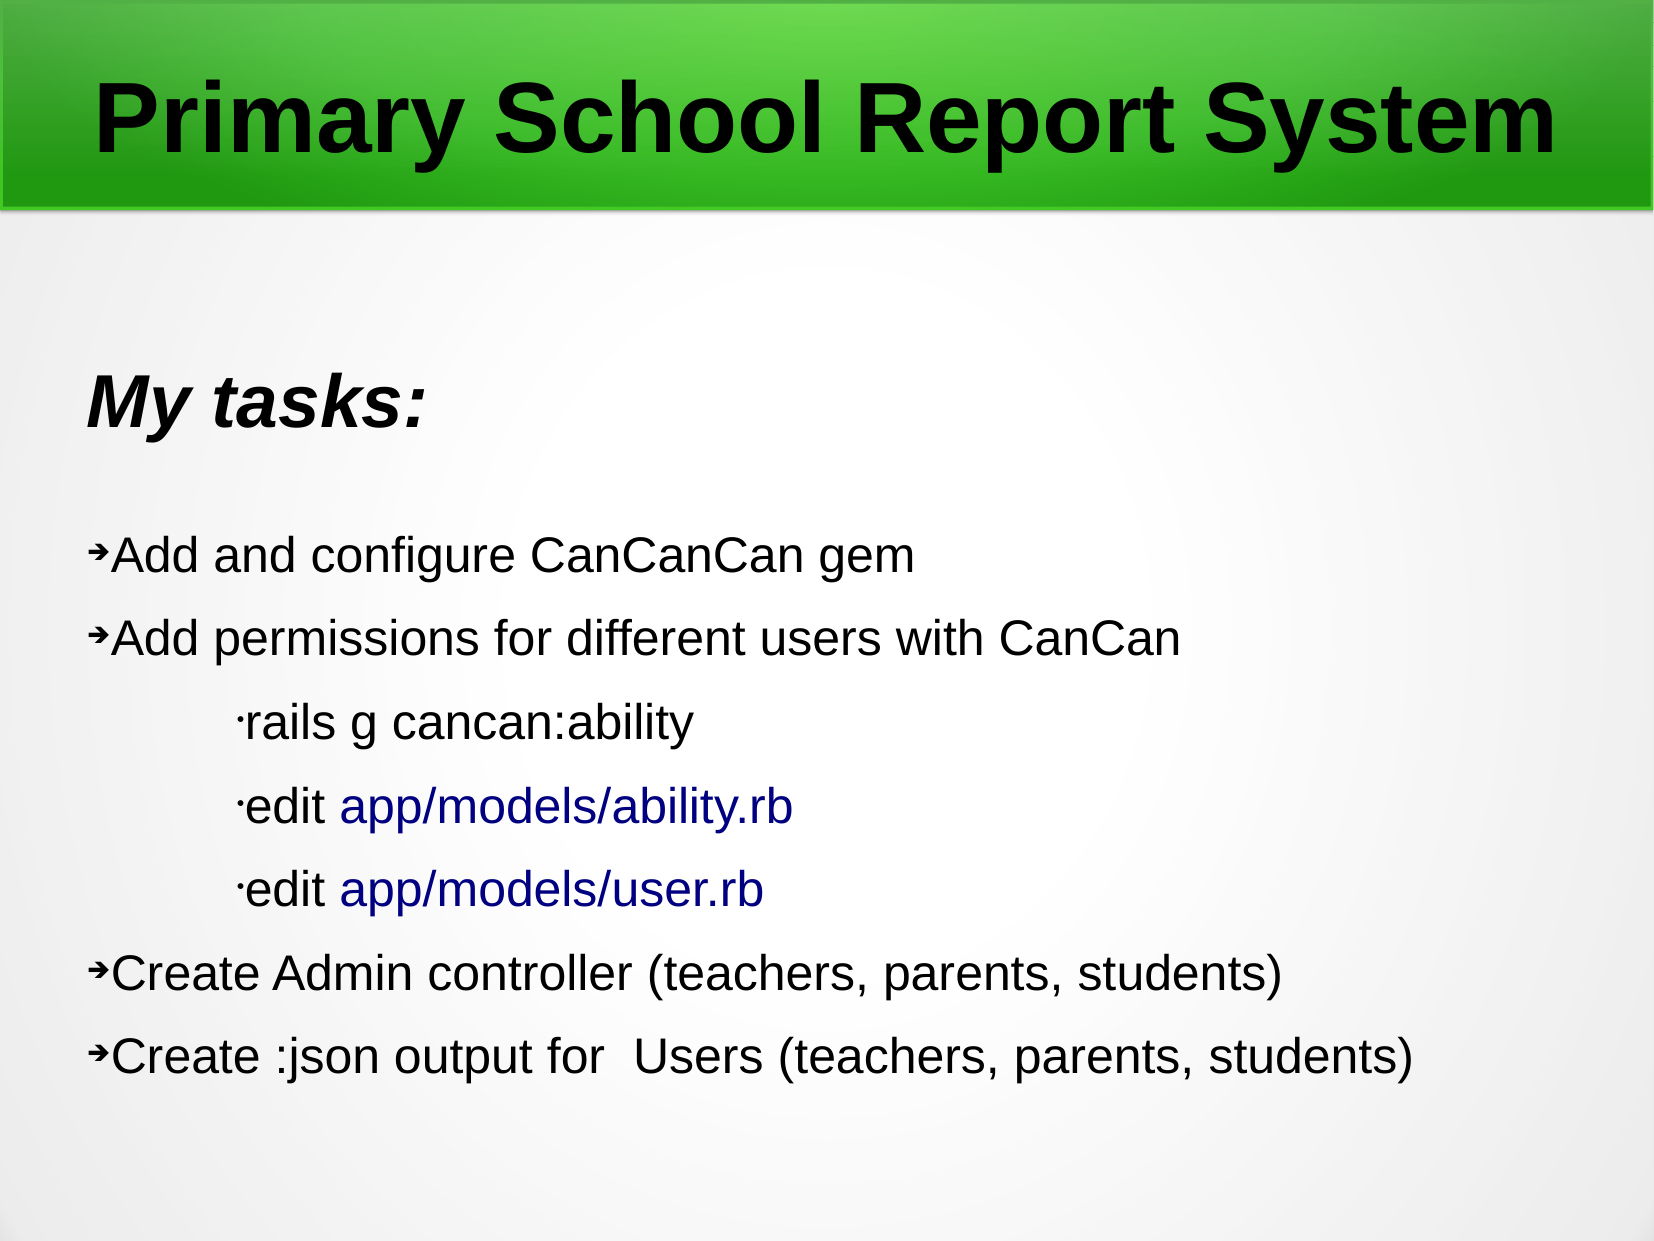

# Primary School Report System
My tasks:
Add and configure CanCanCan gem
Add permissions for different users with CanCan
rails g cancan:ability
edit app/models/ability.rb
edit app/models/user.rb
Create Admin controller (teachers, parents, students)
Create :json output for Users (teachers, parents, students)